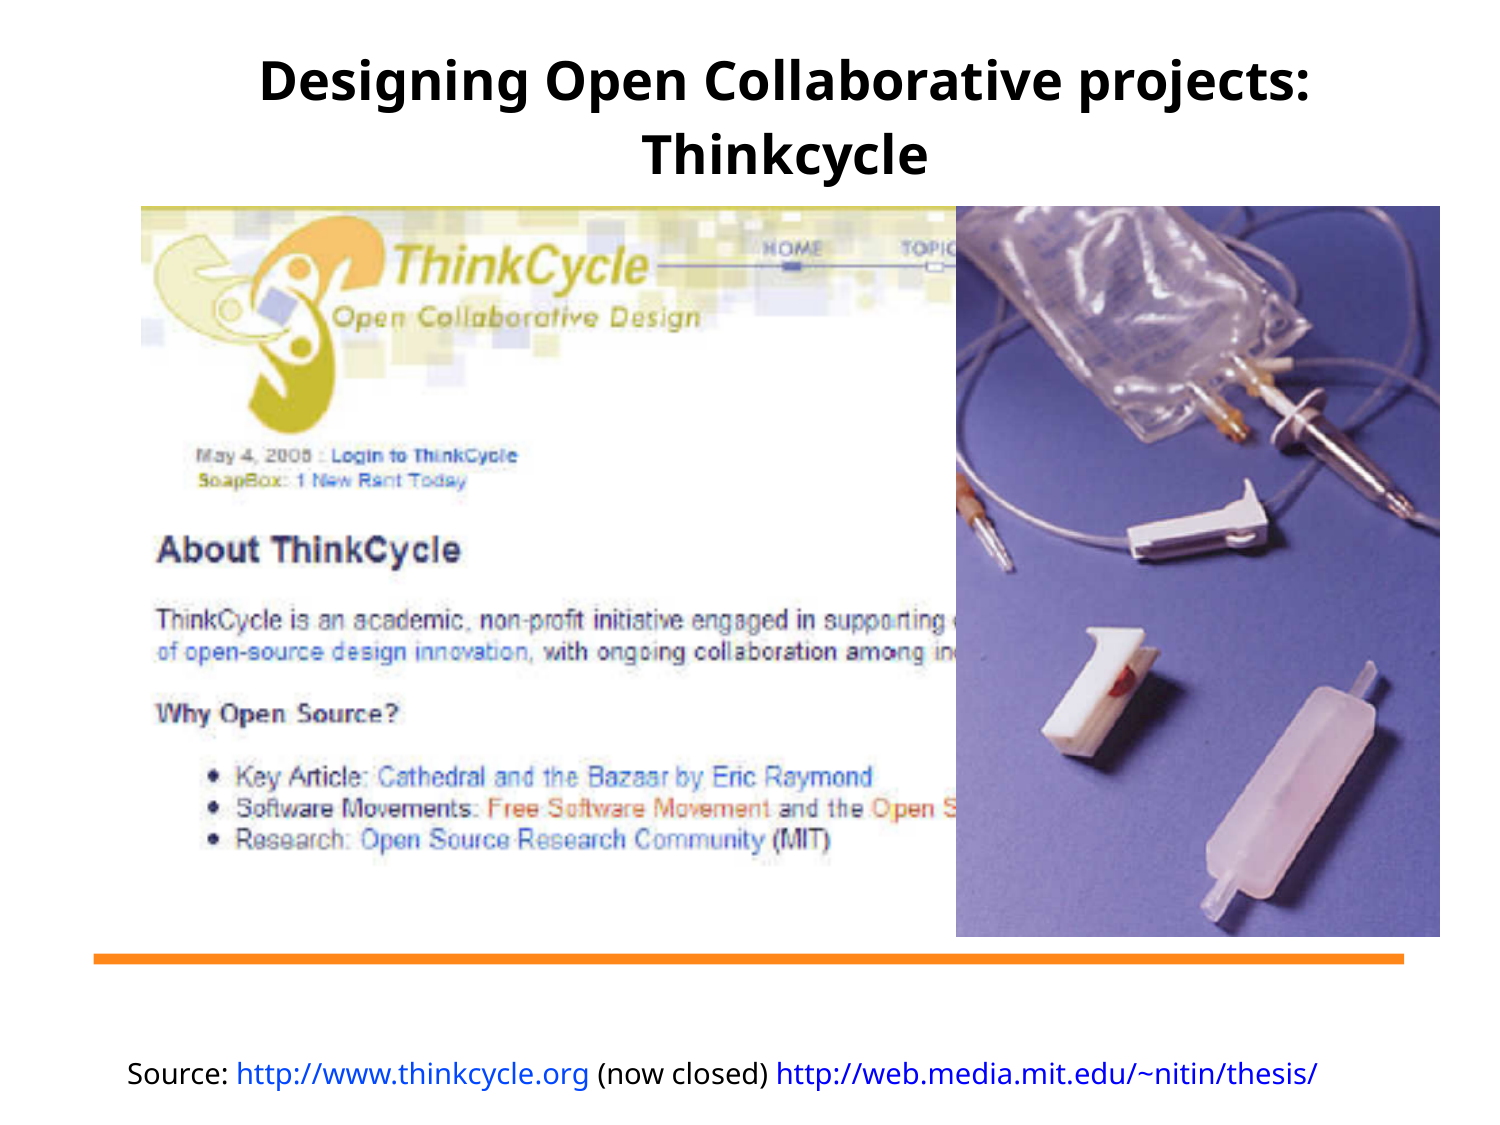

# Designing Open Collaborative projects: Thinkcycle
First open and collaborative design process (2000-2007)
Source: http://www.thinkcycle.org (now closed) http://web.media.mit.edu/~nitin/thesis/